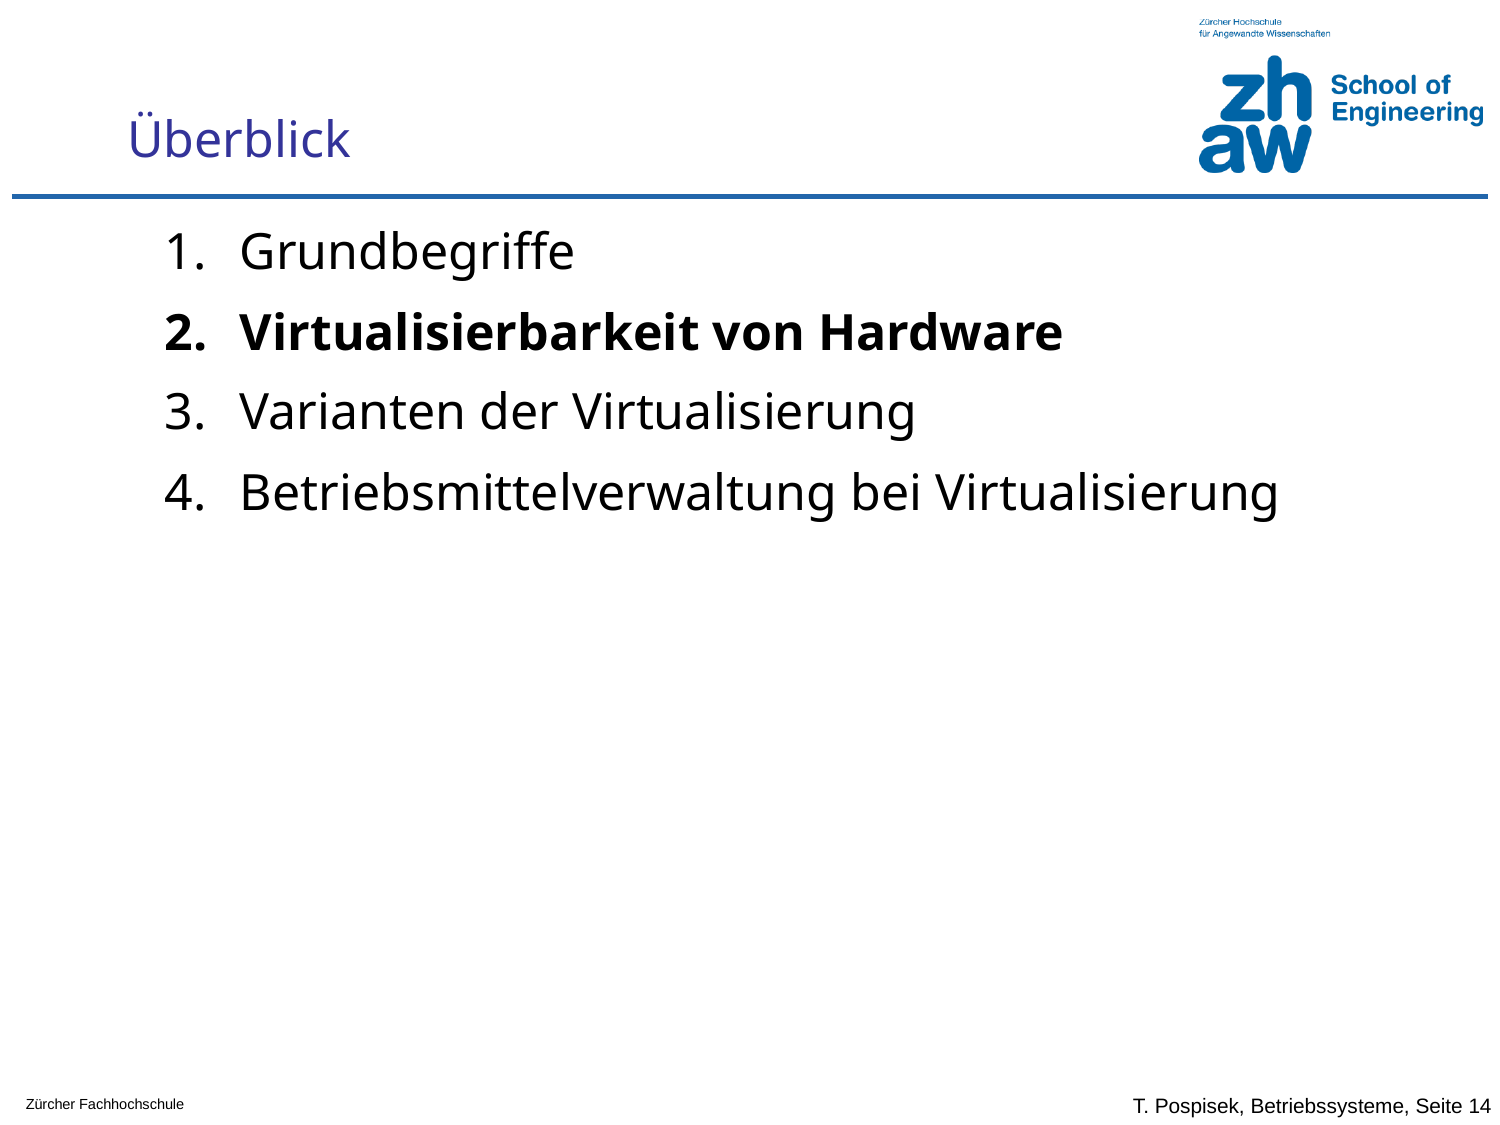

# Überblick
Grundbegriffe
Virtualisierbarkeit von Hardware
Varianten der Virtualisierung
Betriebsmittelverwaltung bei Virtualisierung